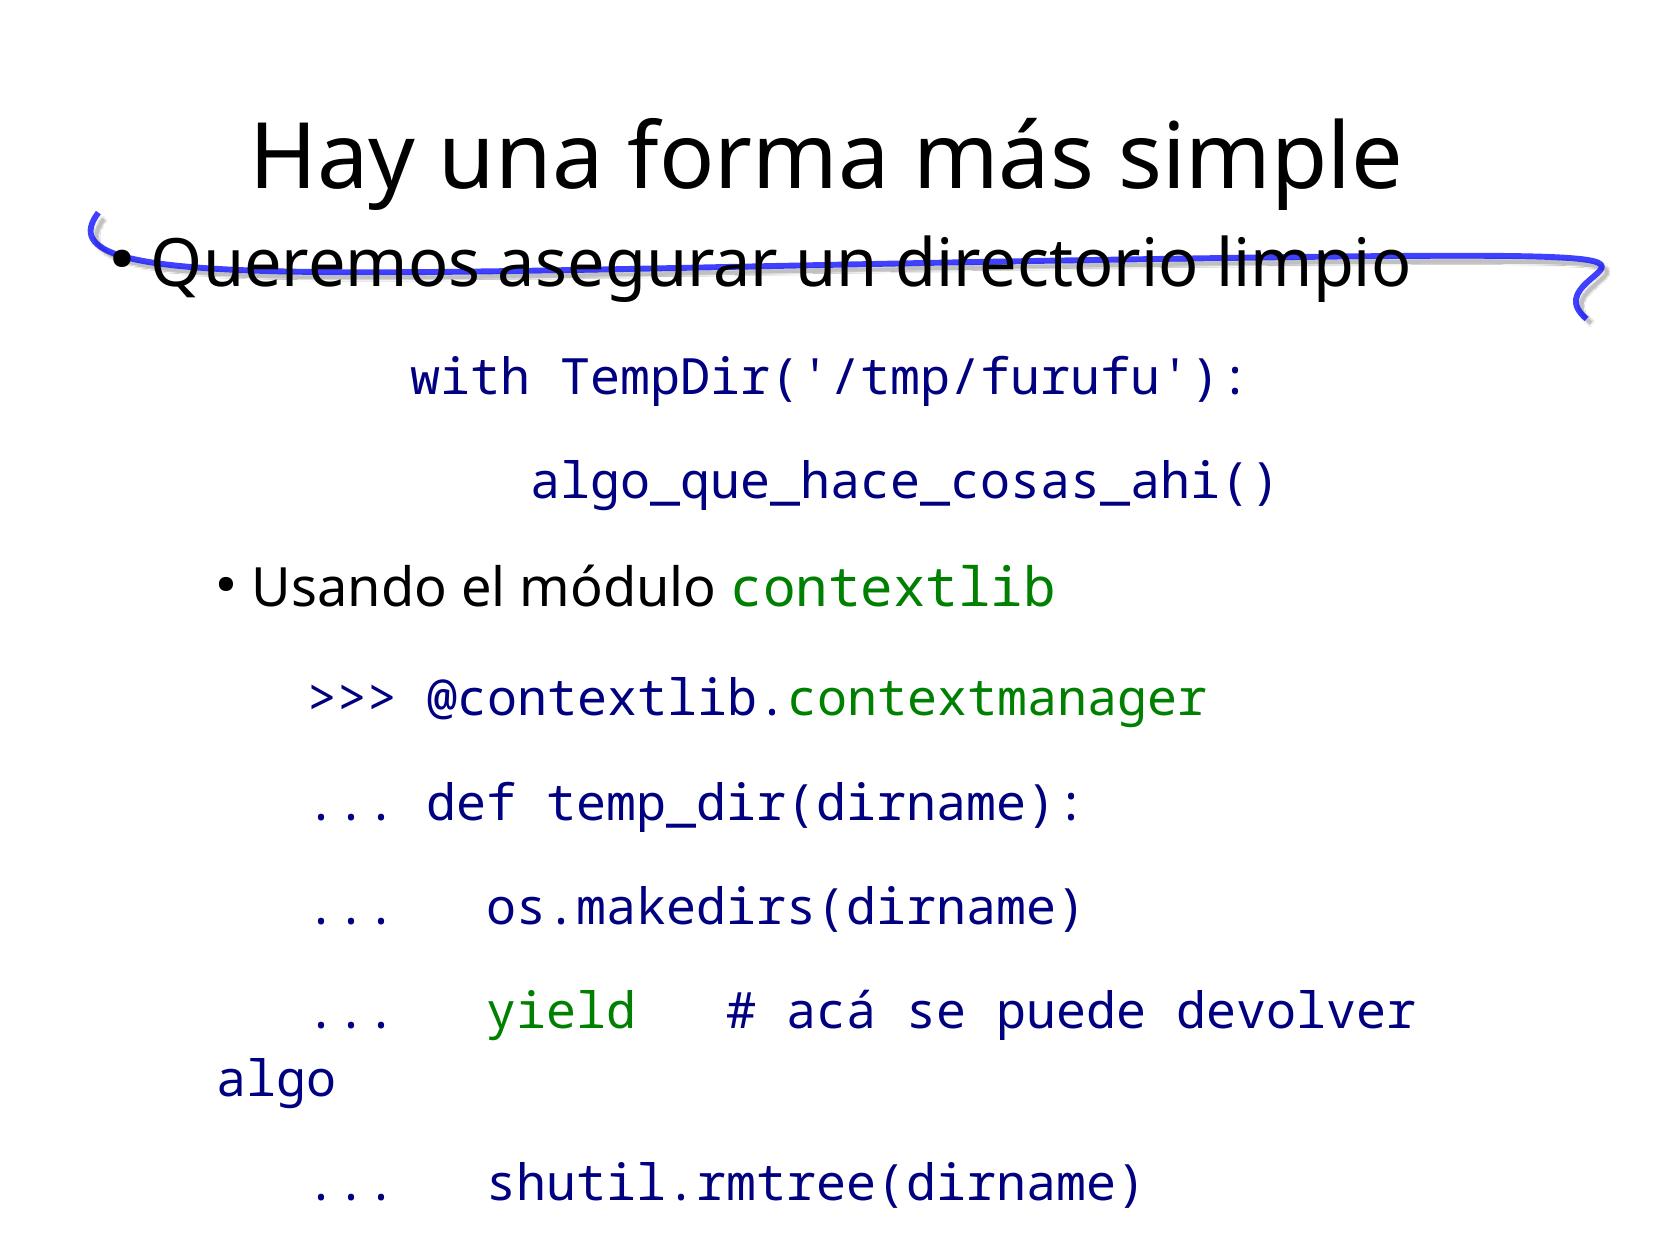

Hay una forma más simple
# Queremos asegurar un directorio limpio
 with TempDir('/tmp/furufu'):
 algo_que_hace_cosas_ahi()
Usando el módulo contextlib
 >>> @contextlib.contextmanager
 ... def temp_dir(dirname):
 ... os.makedirs(dirname)
 ... yield # acá se puede devolver algo
 ... shutil.rmtree(dirname)